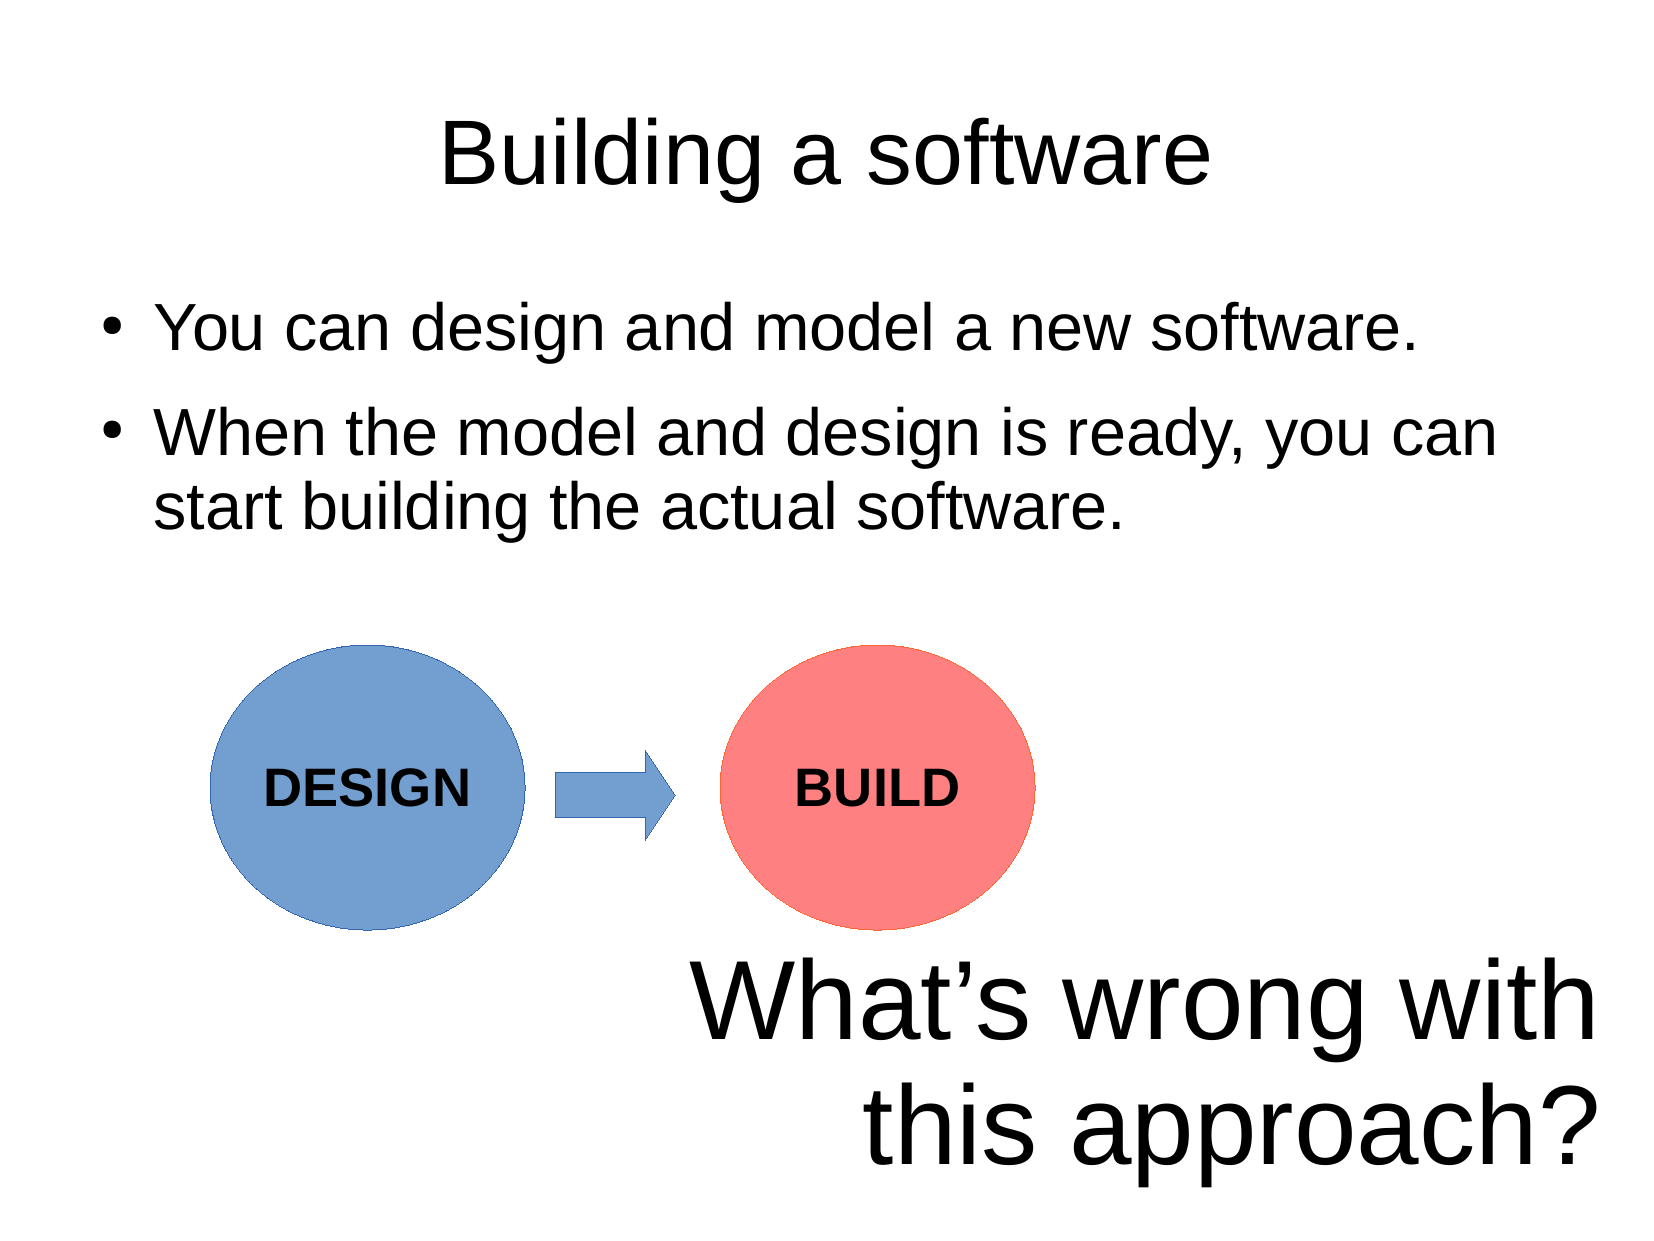

# Building a software
You can design and model a new software.
When the model and design is ready, you can start building the actual software.
DESIGN
BUILD
What’s wrong with this approach?